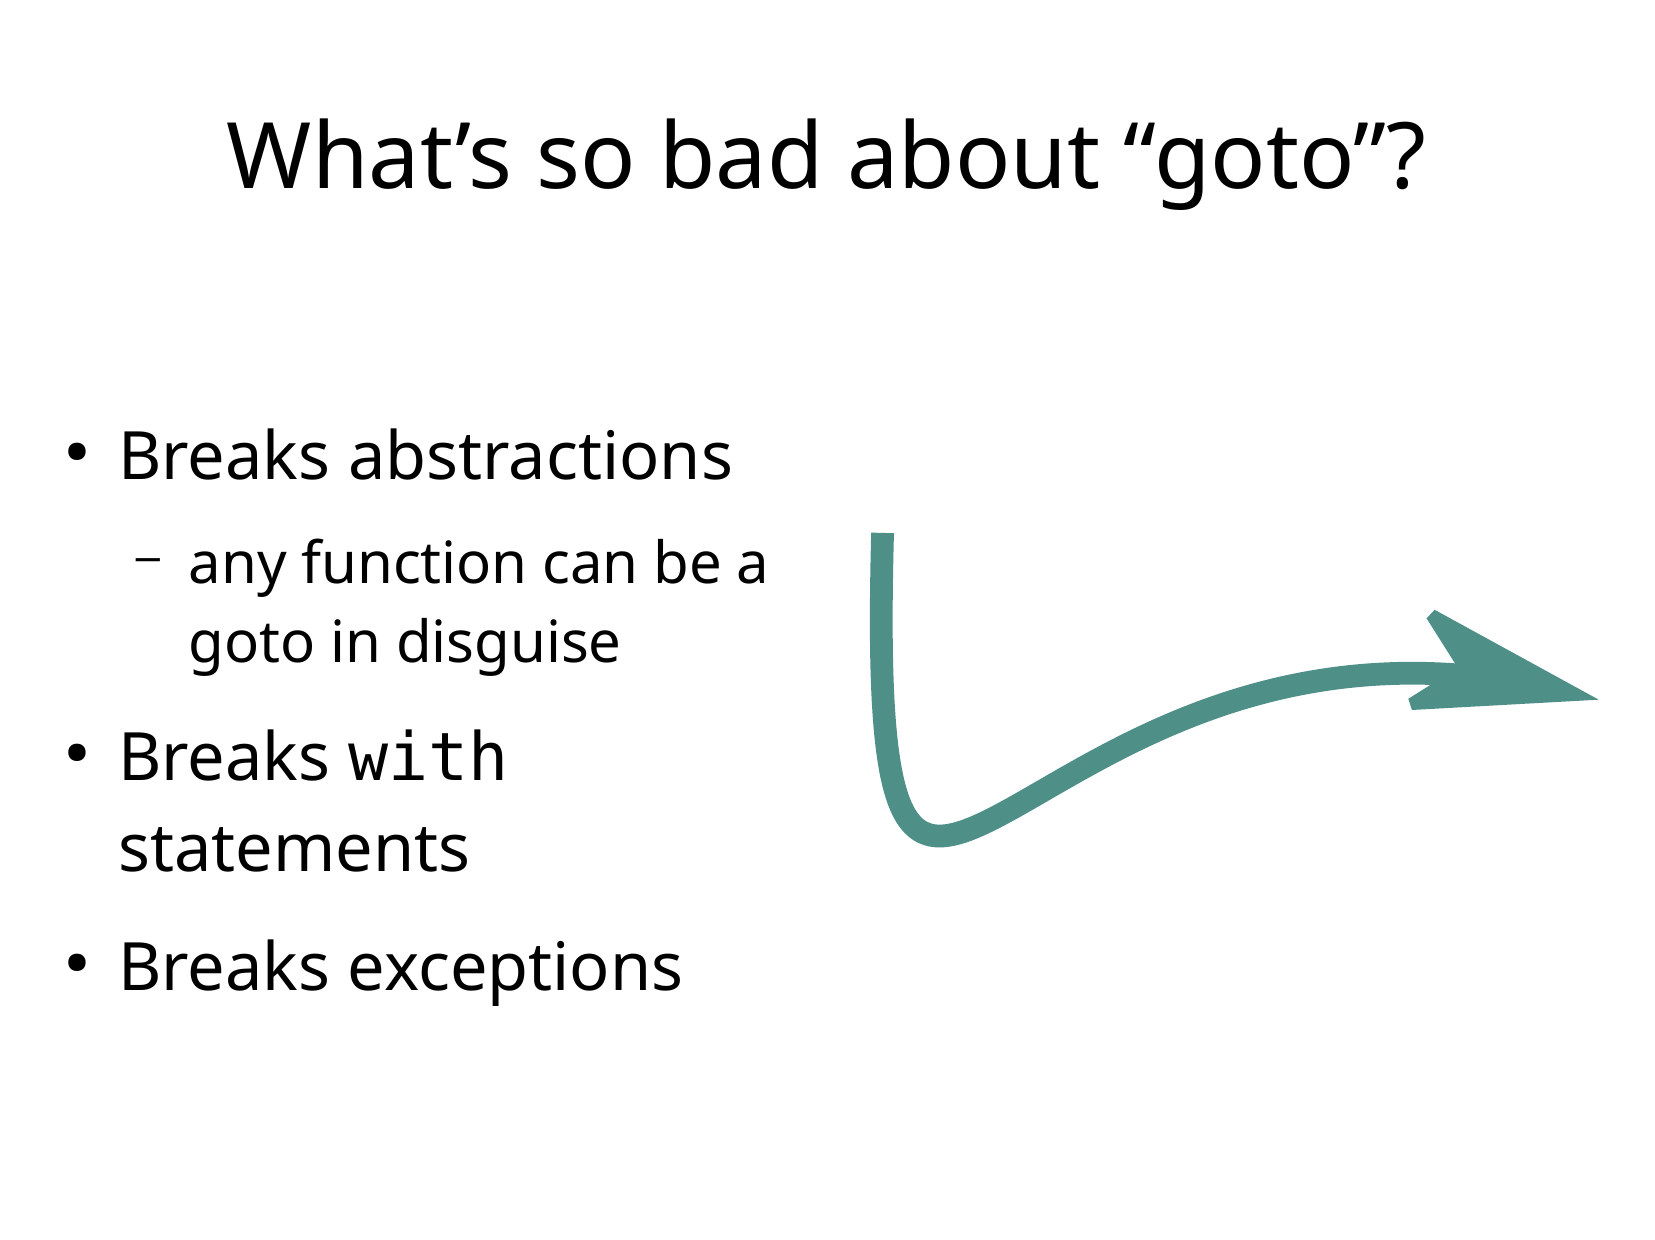

# What’s so bad about “goto”?
Breaks abstractions
any function can be a goto in disguise
Breaks with statements
Breaks exceptions